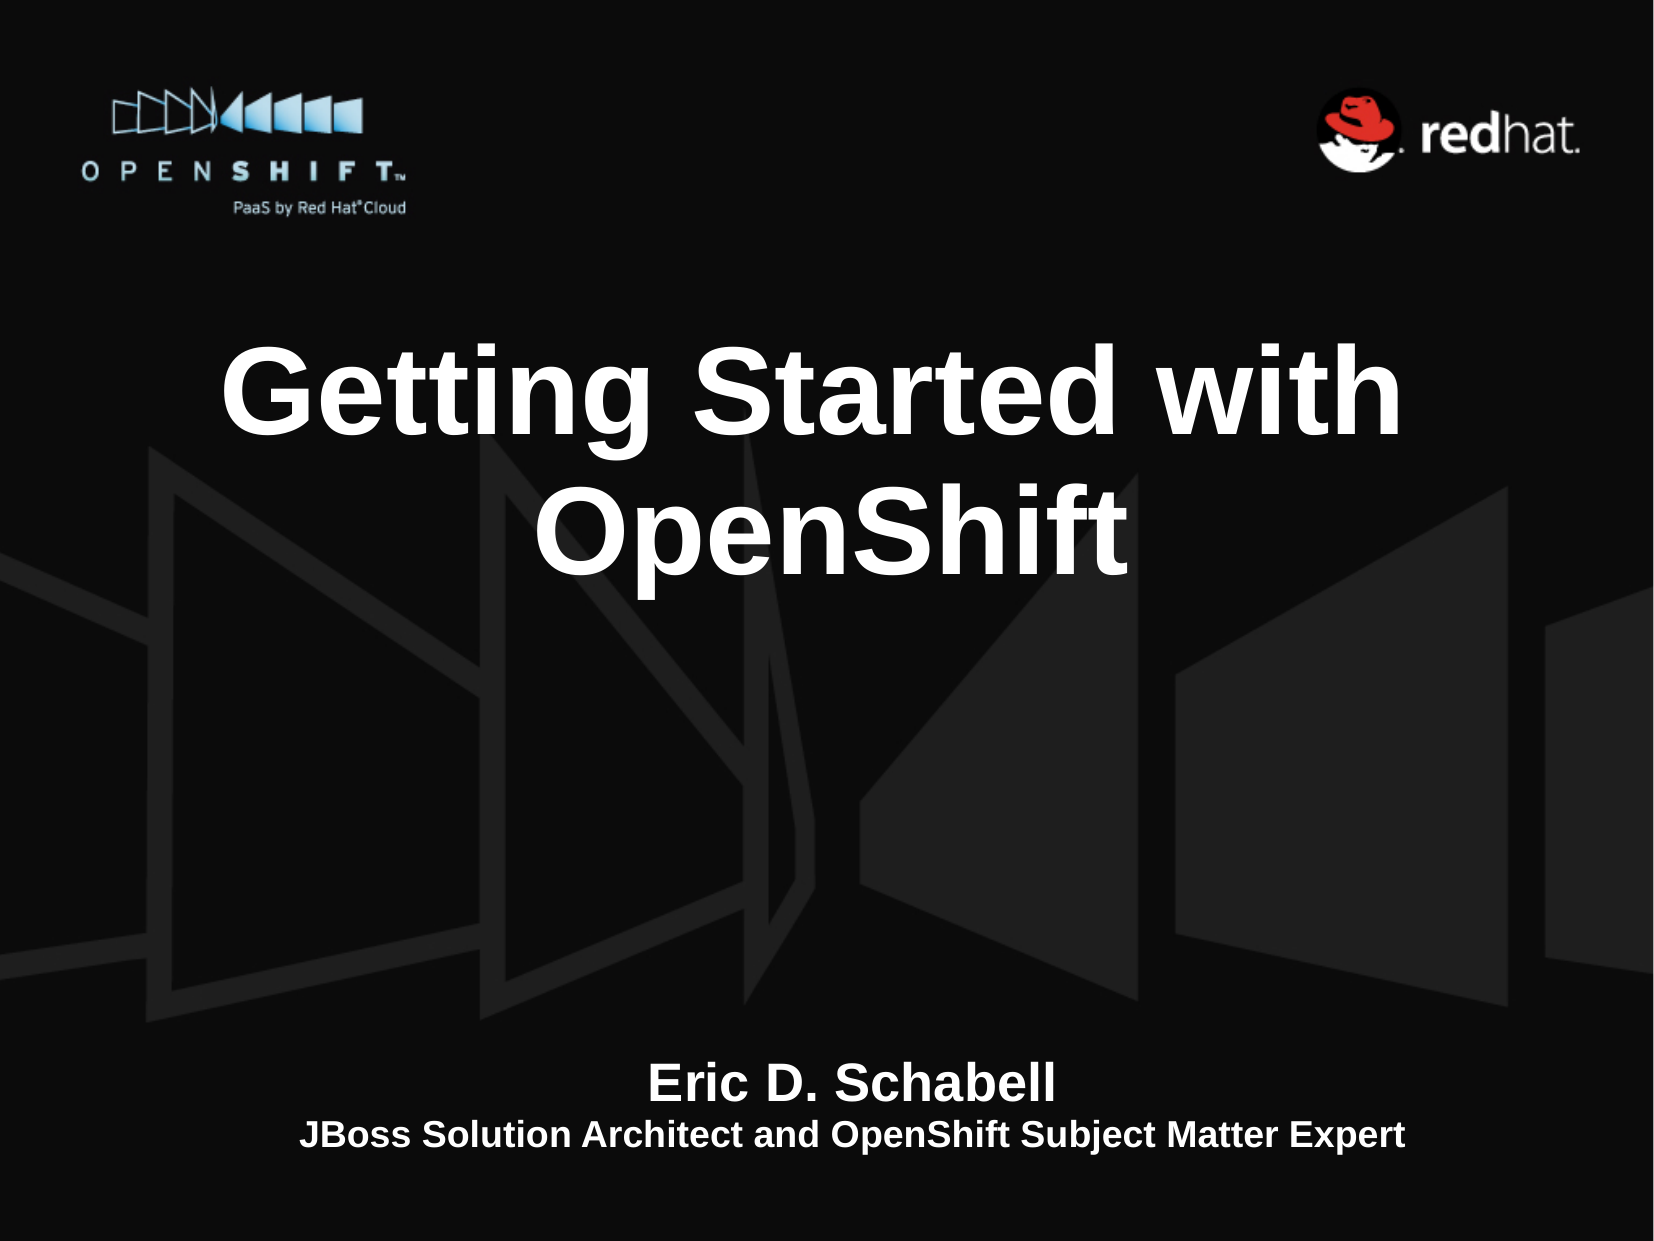

Getting Started with
OpenShift
Eric D. Schabell
JBoss Solution Architect and OpenShift Subject Matter Expert